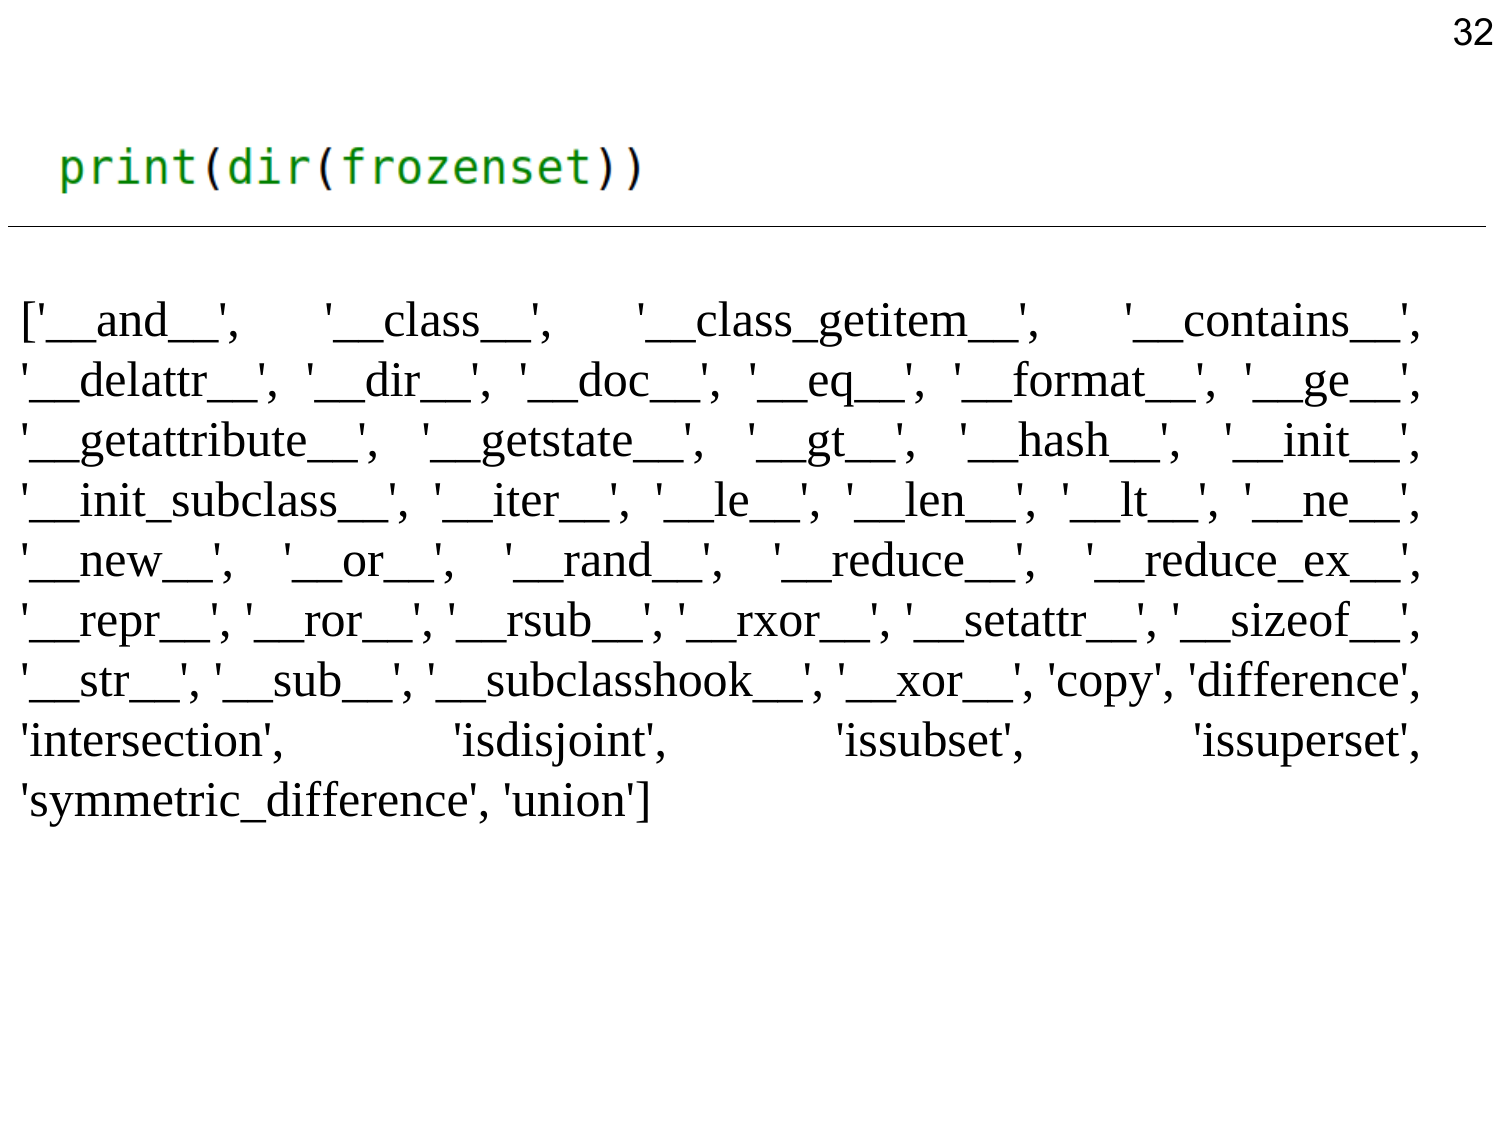

['__and__', '__class__', '__class_getitem__', '__contains__', '__delattr__', '__dir__', '__doc__', '__eq__', '__format__', '__ge__', '__getattribute__', '__getstate__', '__gt__', '__hash__', '__init__', '__init_subclass__', '__iter__', '__le__', '__len__', '__lt__', '__ne__', '__new__', '__or__', '__rand__', '__reduce__', '__reduce_ex__', '__repr__', '__ror__', '__rsub__', '__rxor__', '__setattr__', '__sizeof__', '__str__', '__sub__', '__subclasshook__', '__xor__', 'copy', 'difference', 'intersection', 'isdisjoint', 'issubset', 'issuperset', 'symmetric_difference', 'union']